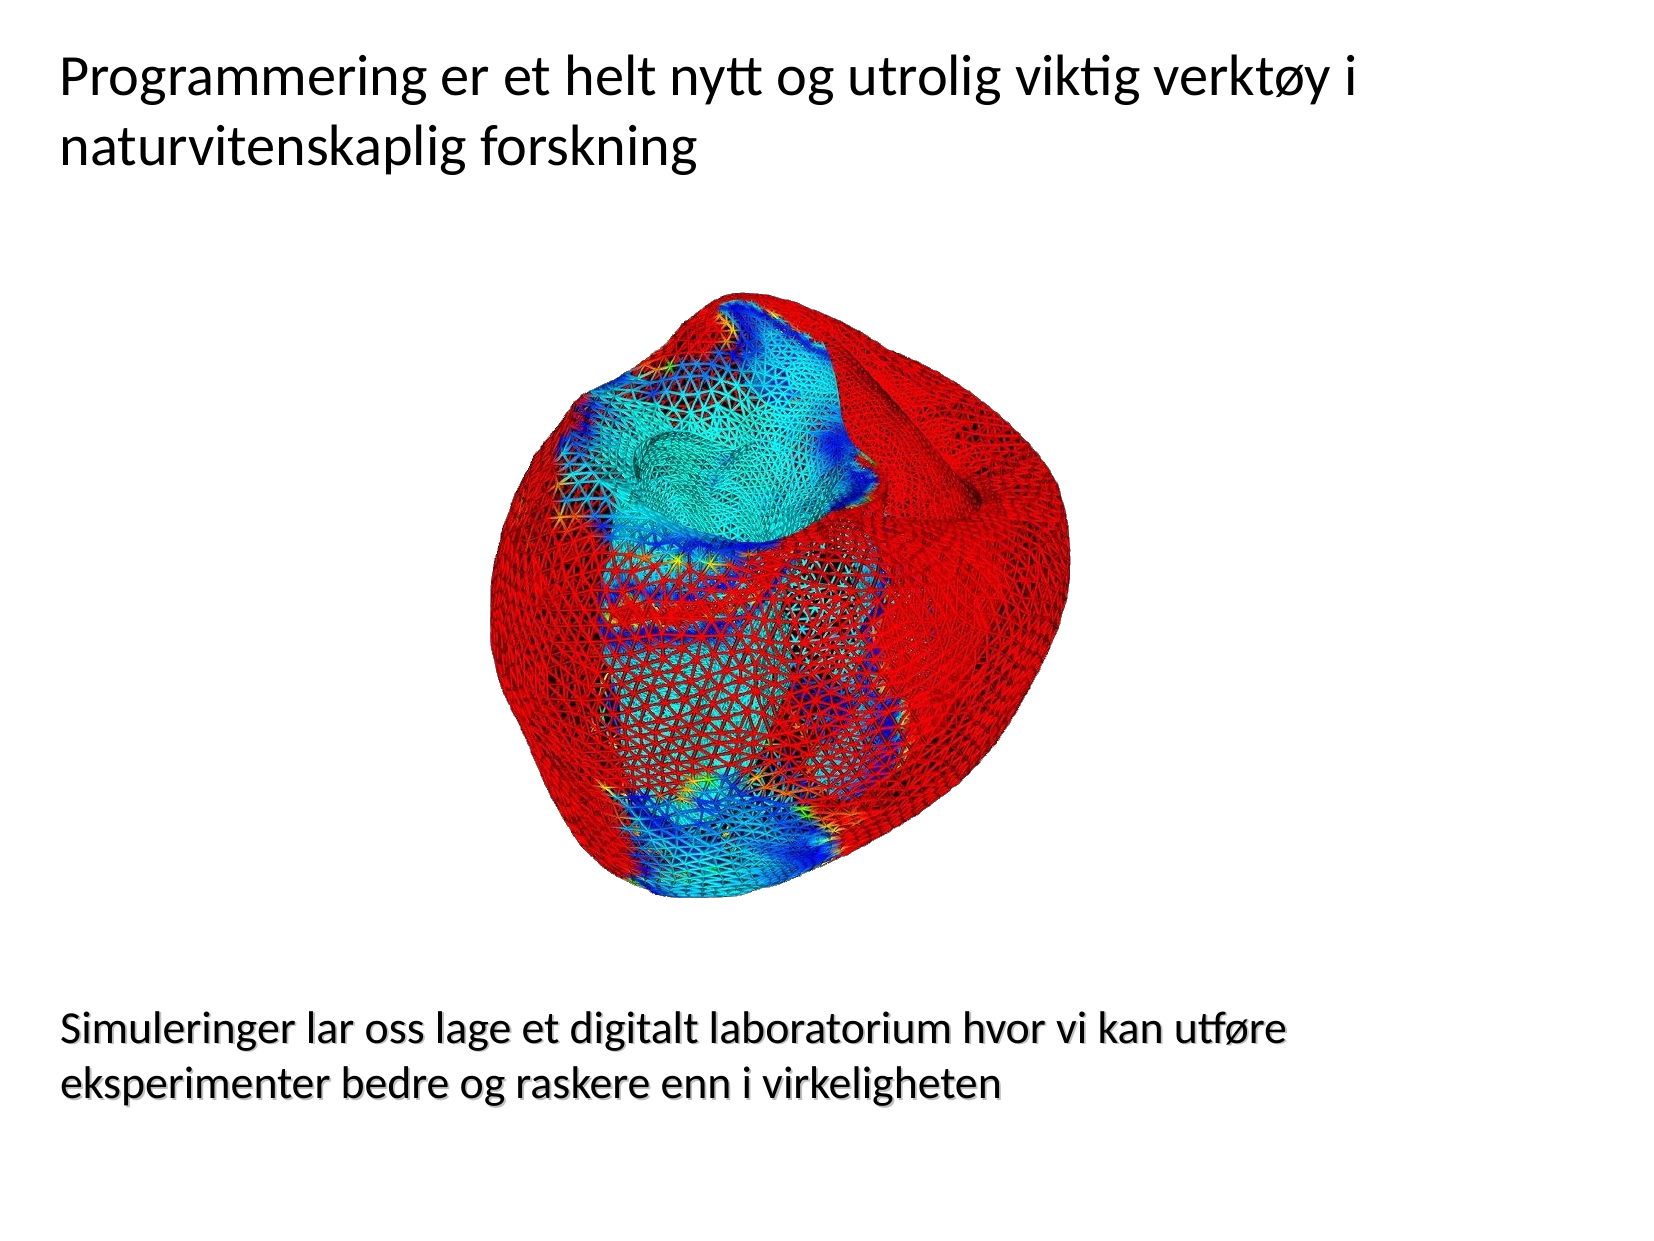

Programmering er et helt nytt og utrolig viktig verktøy i naturvitenskaplig forskning
Simuleringer lar oss lage et digitalt laboratorium hvor vi kan utføre eksperimenter bedre og raskere enn i virkeligheten